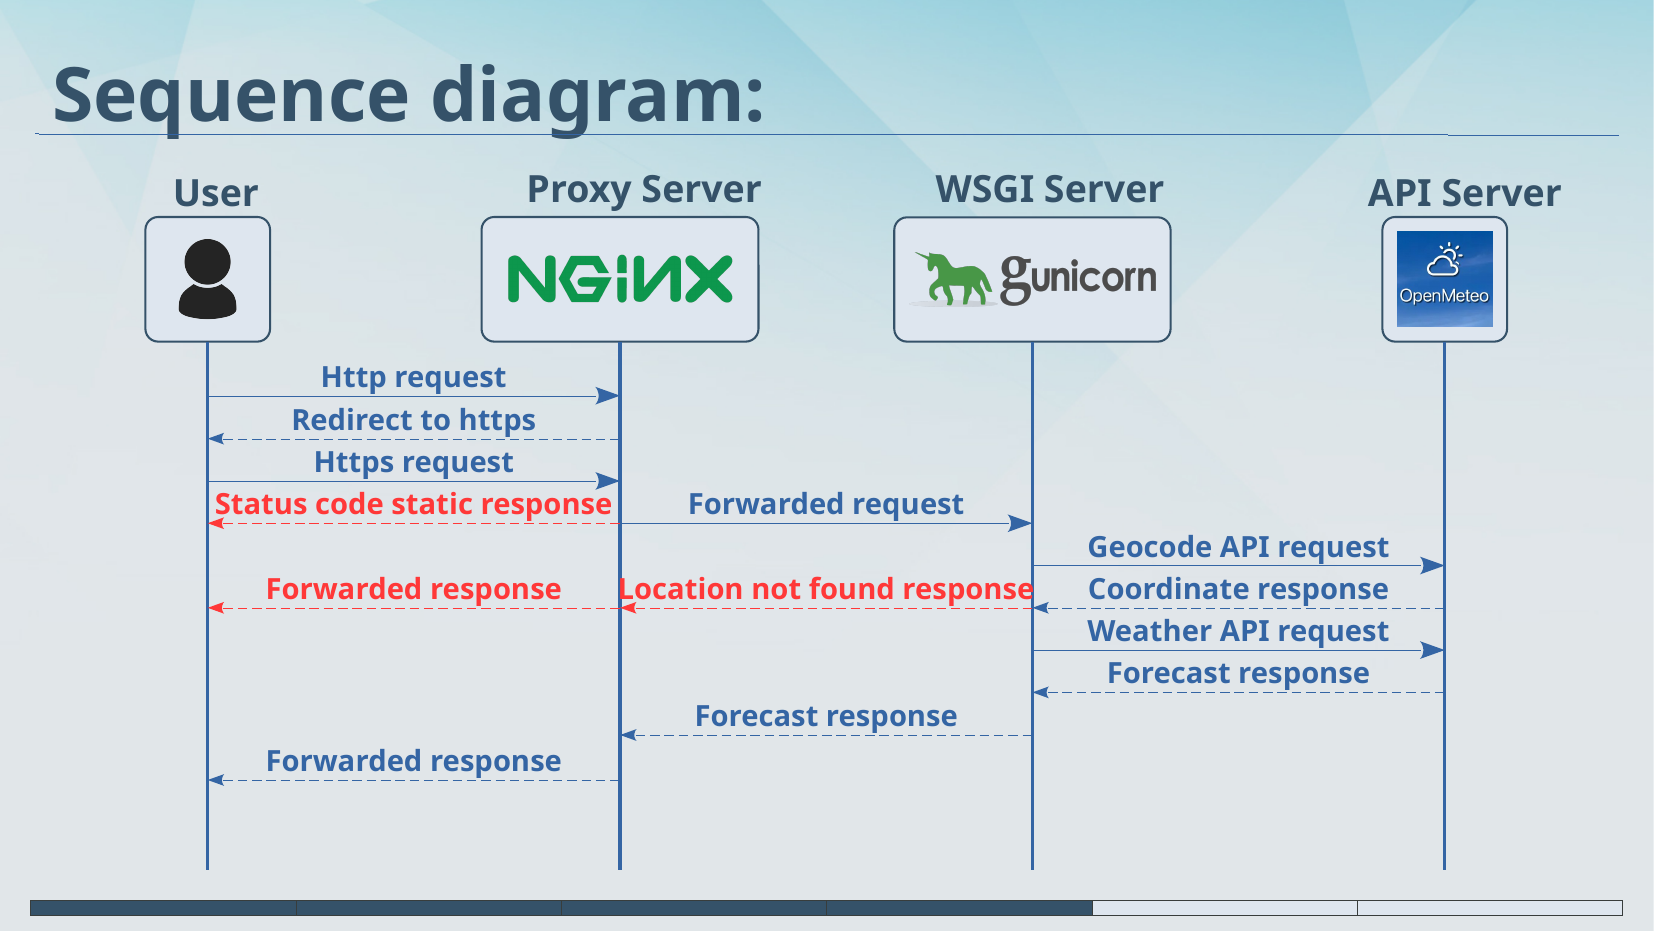

Sequence diagram:
Proxy Server
WSGI Server
User
API Server
Http request
Redirect to https
Https request
Status code static response
Forwarded request
Geocode API request
Forwarded response
Location not found response
Coordinate response
Weather API request
Forecast response
Forecast response
Forwarded response